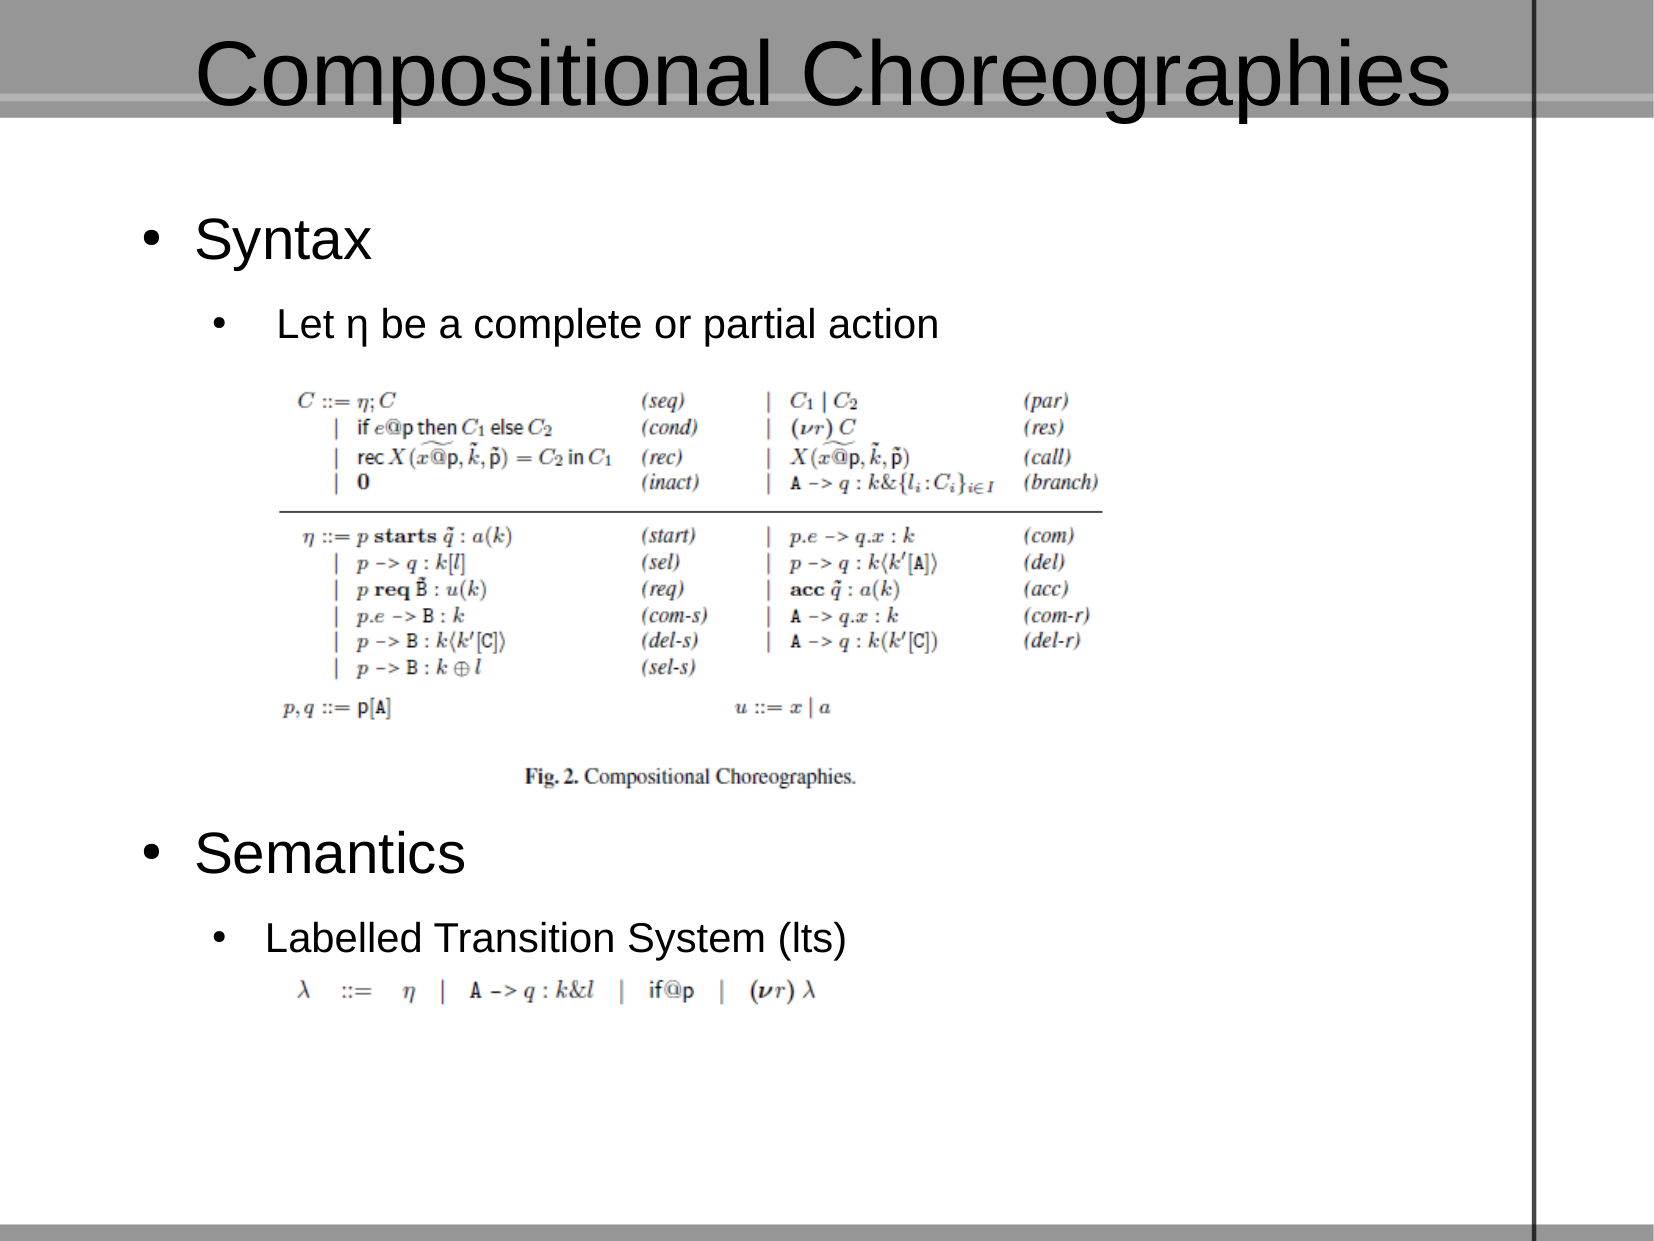

# Compositional Choreographies
Syntax
 Let η be a complete or partial action
Semantics
Labelled Transition System (lts)